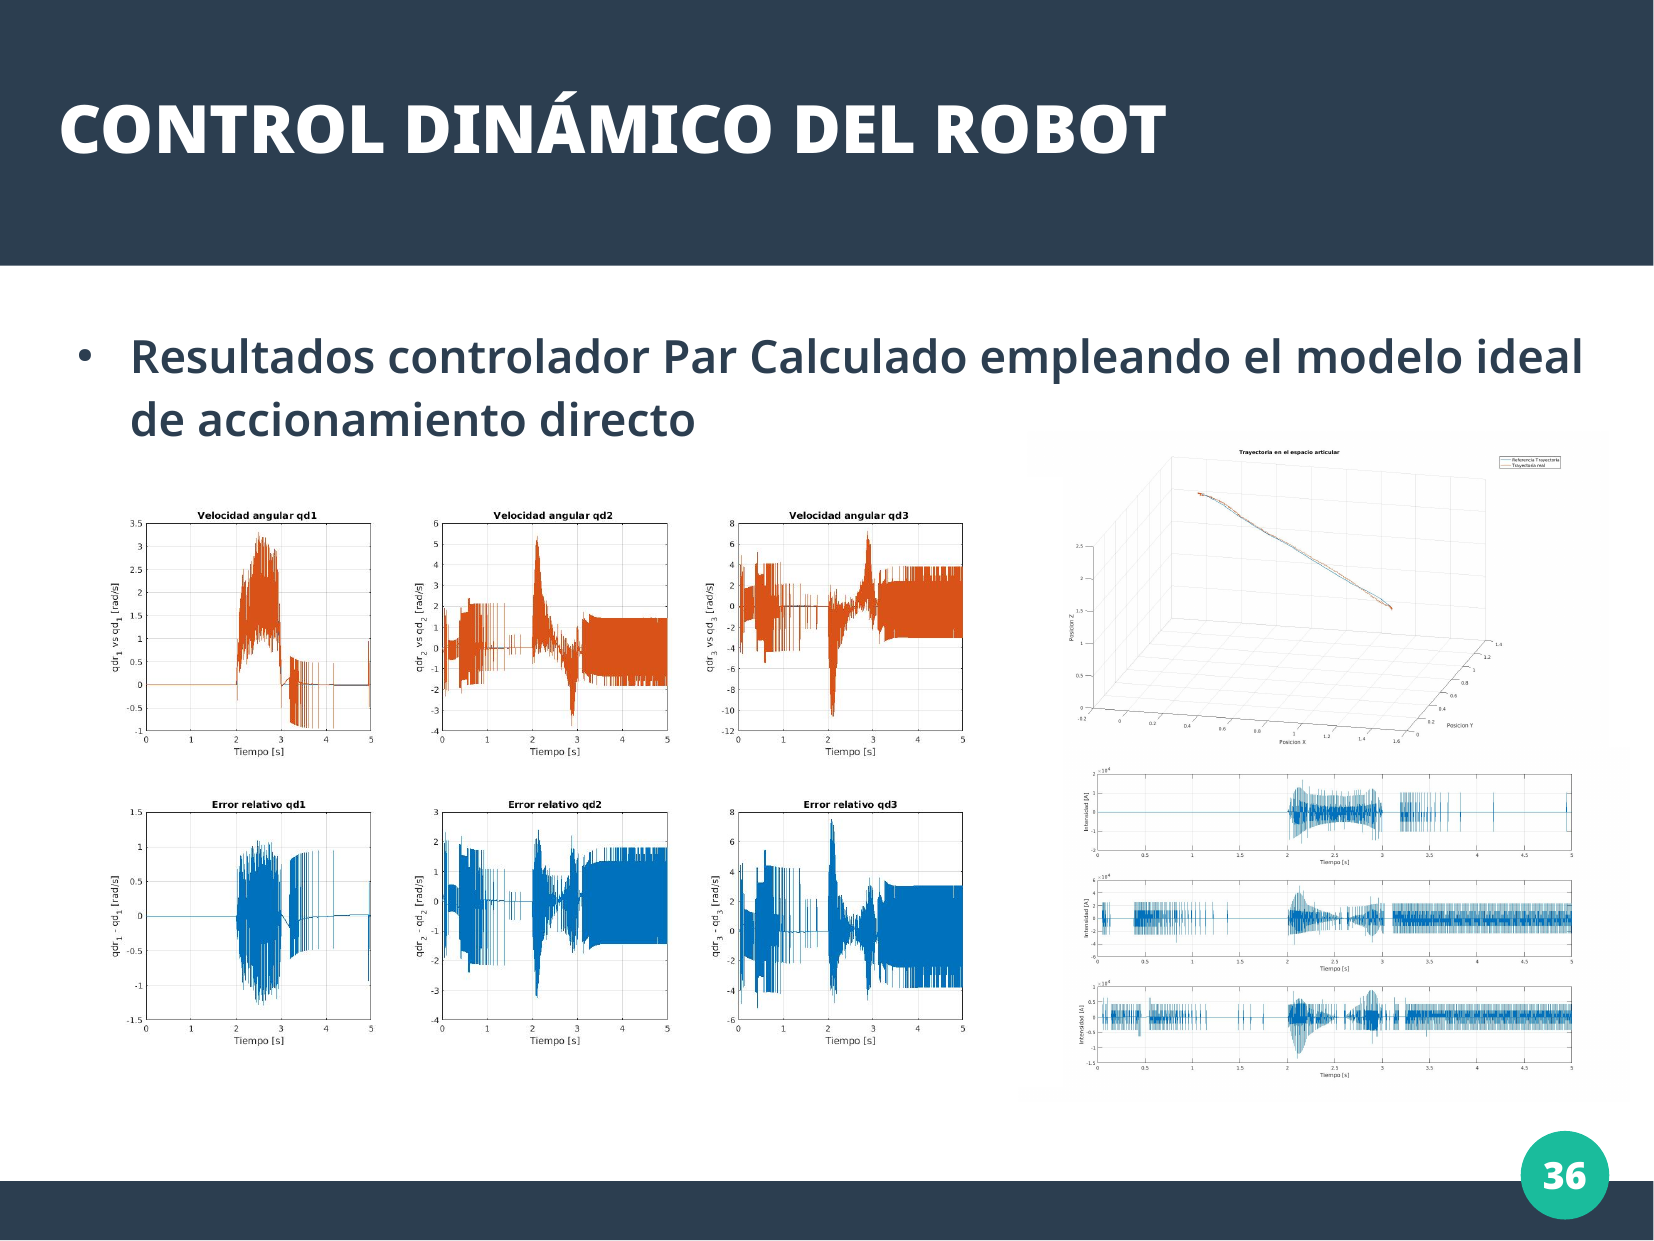

# CONTROL DINÁMICO DEL ROBOT
Resultados controlador Par Calculado empleando el modelo ideal de accionamiento directo
36